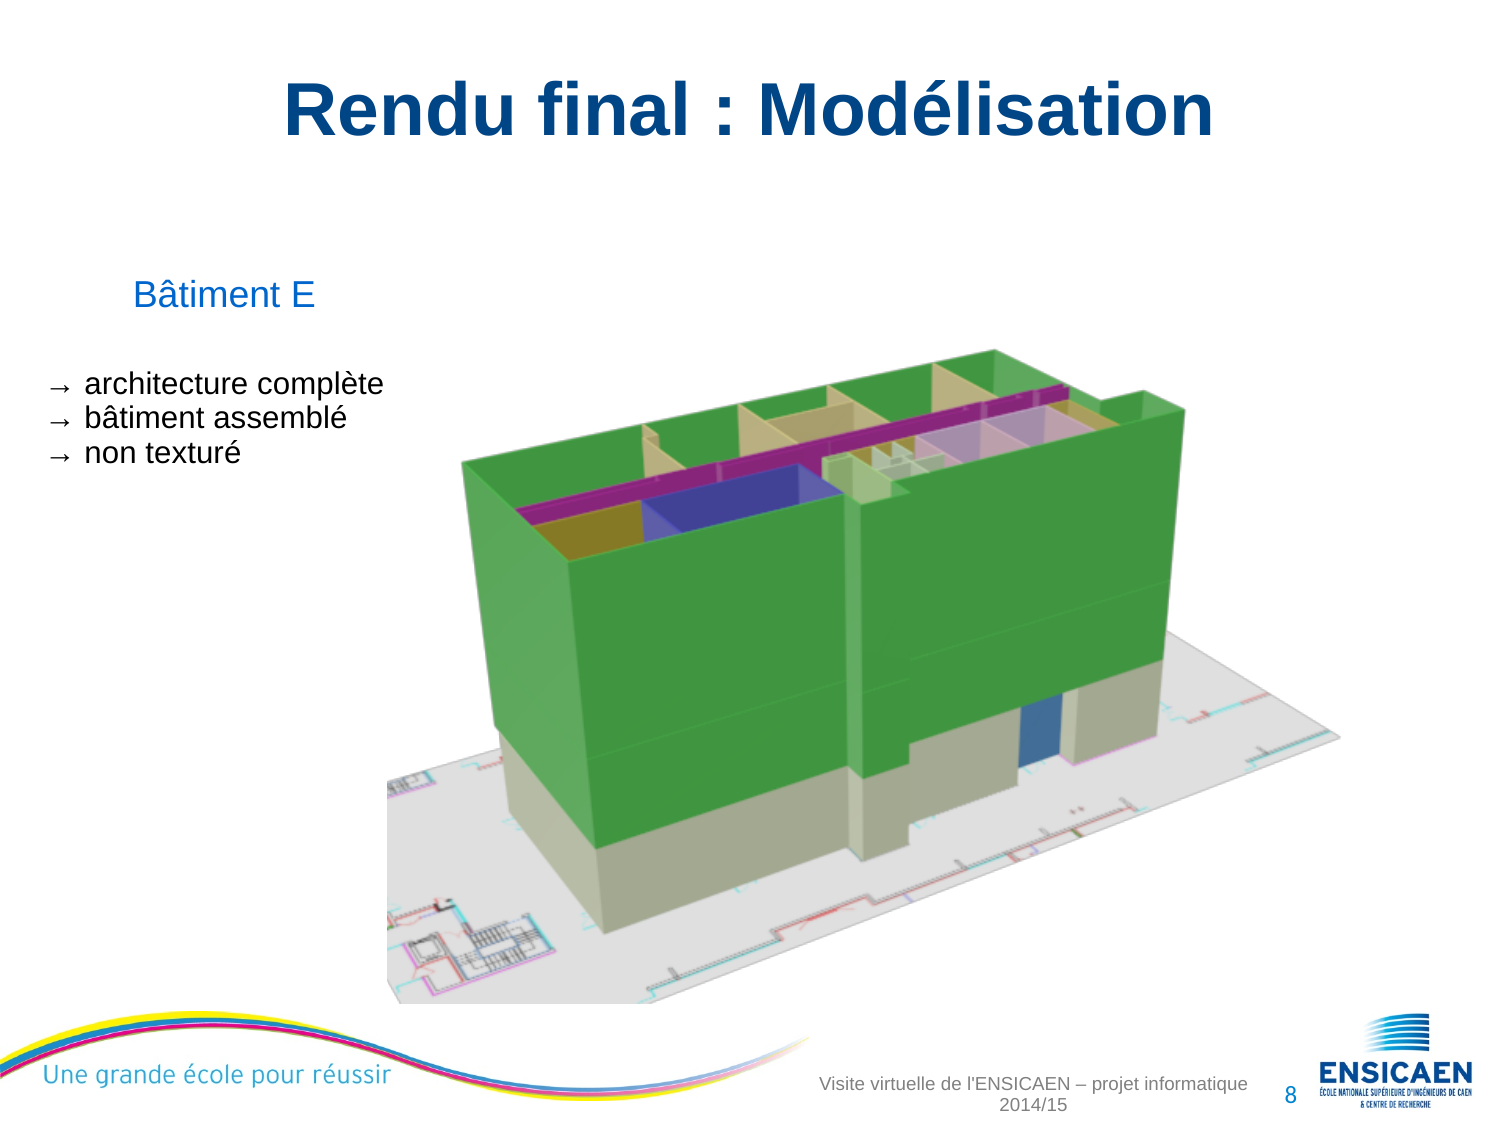

# Rendu final : Modélisation
Bâtiment E
→ architecture complète
→ bâtiment assemblé
→ non texturé
Visite virtuelle de l'ENSICAEN – projet informatique 2014/15